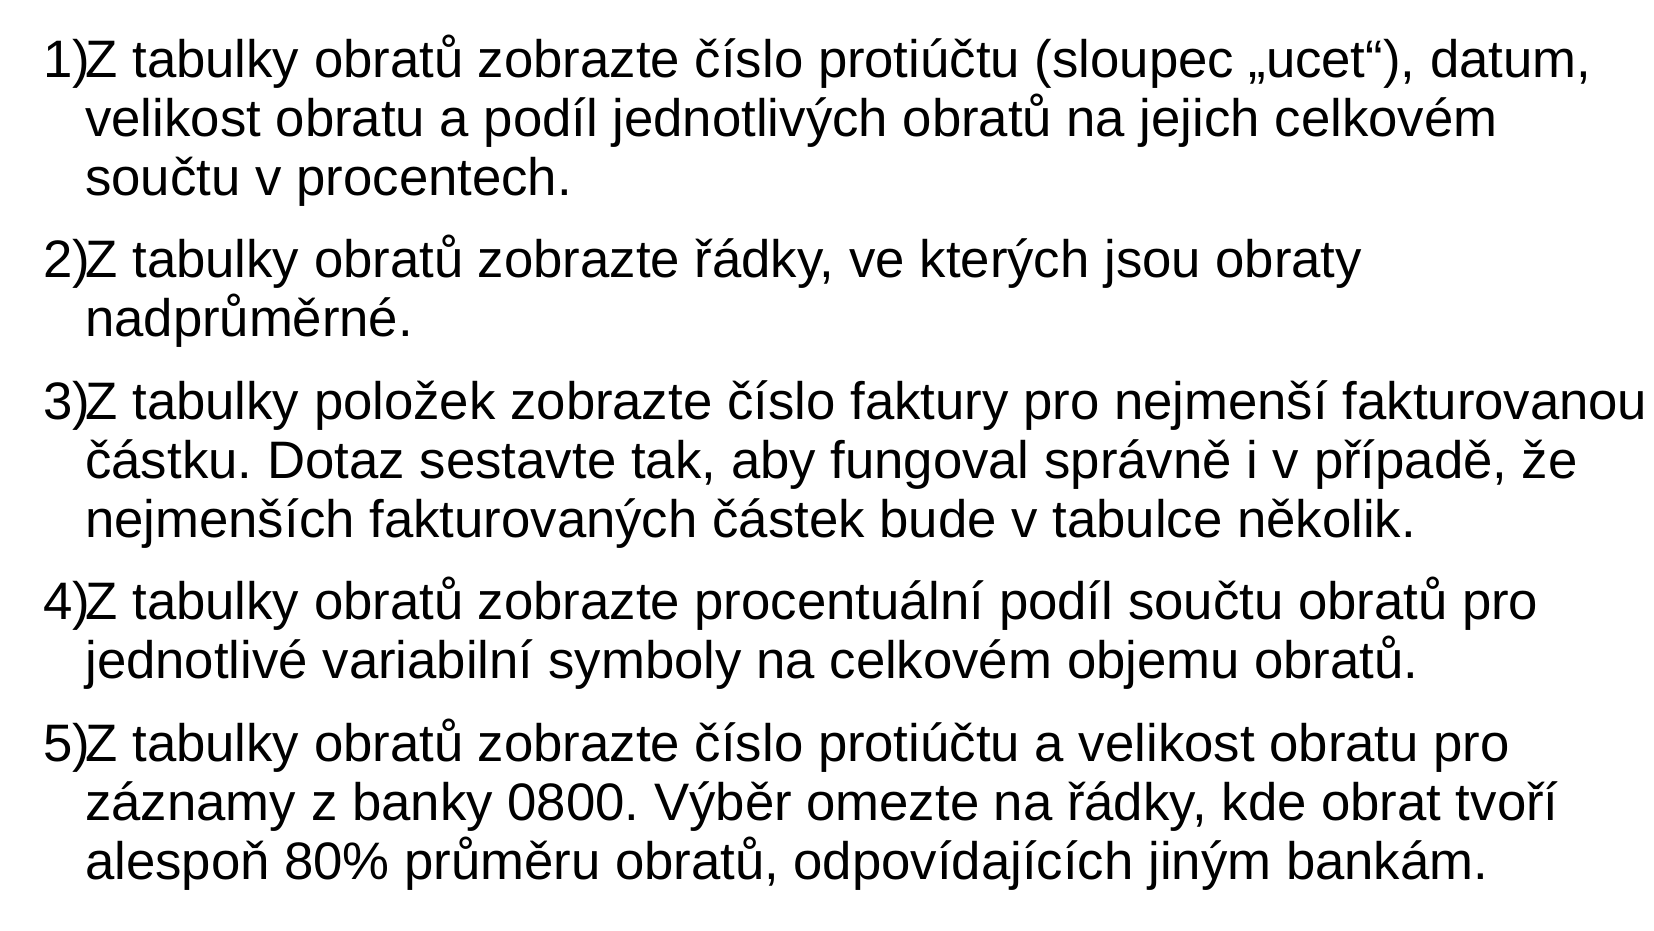

# Z tabulky obratů zobrazte číslo protiúčtu (sloupec „ucet“), datum, velikost obratu a podíl jednotlivých obratů na jejich celkovém součtu v procentech.
Z tabulky obratů zobrazte řádky, ve kterých jsou obraty nadprůměrné.
Z tabulky položek zobrazte číslo faktury pro nejmenší fakturovanou částku. Dotaz sestavte tak, aby fungoval správně i v případě, že nejmenších fakturovaných částek bude v tabulce několik.
Z tabulky obratů zobrazte procentuální podíl součtu obratů pro jednotlivé variabilní symboly na celkovém objemu obratů.
Z tabulky obratů zobrazte číslo protiúčtu a velikost obratu pro záznamy z banky 0800. Výběr omezte na řádky, kde obrat tvoří alespoň 80% průměru obratů, odpovídajících jiným bankám.